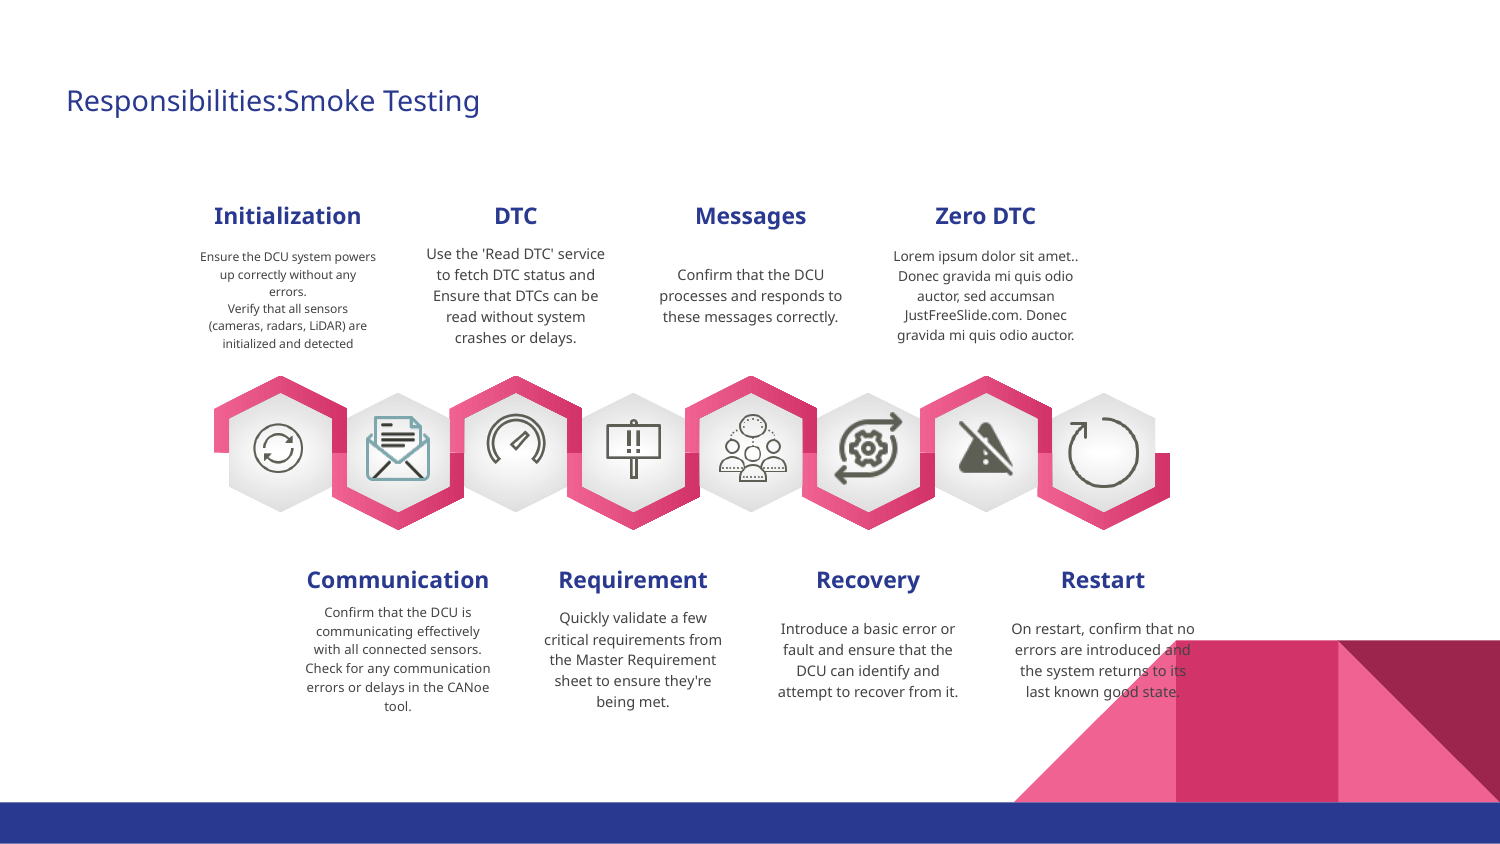

# Responsibilities:Smoke Testing
Initialization
Ensure the DCU system powers up correctly without any errors.
Verify that all sensors (cameras, radars, LiDAR) are initialized and detected
DTC
Use the 'Read DTC' service to fetch DTC status and Ensure that DTCs can be read without system crashes or delays.
Messages
Confirm that the DCU processes and responds to these messages correctly.
Zero DTC
Lorem ipsum dolor sit amet.. Donec gravida mi quis odio auctor, sed accumsan JustFreeSlide.com. Donec gravida mi quis odio auctor.
Communication
Confirm that the DCU is communicating effectively with all connected sensors.
Check for any communication errors or delays in the CANoe tool.
Requirement
Quickly validate a few critical requirements from the Master Requirement sheet to ensure they're being met.
Recovery
Introduce a basic error or fault and ensure that the DCU can identify and attempt to recover from it.
Restart
On restart, confirm that no errors are introduced and the system returns to its last known good state.